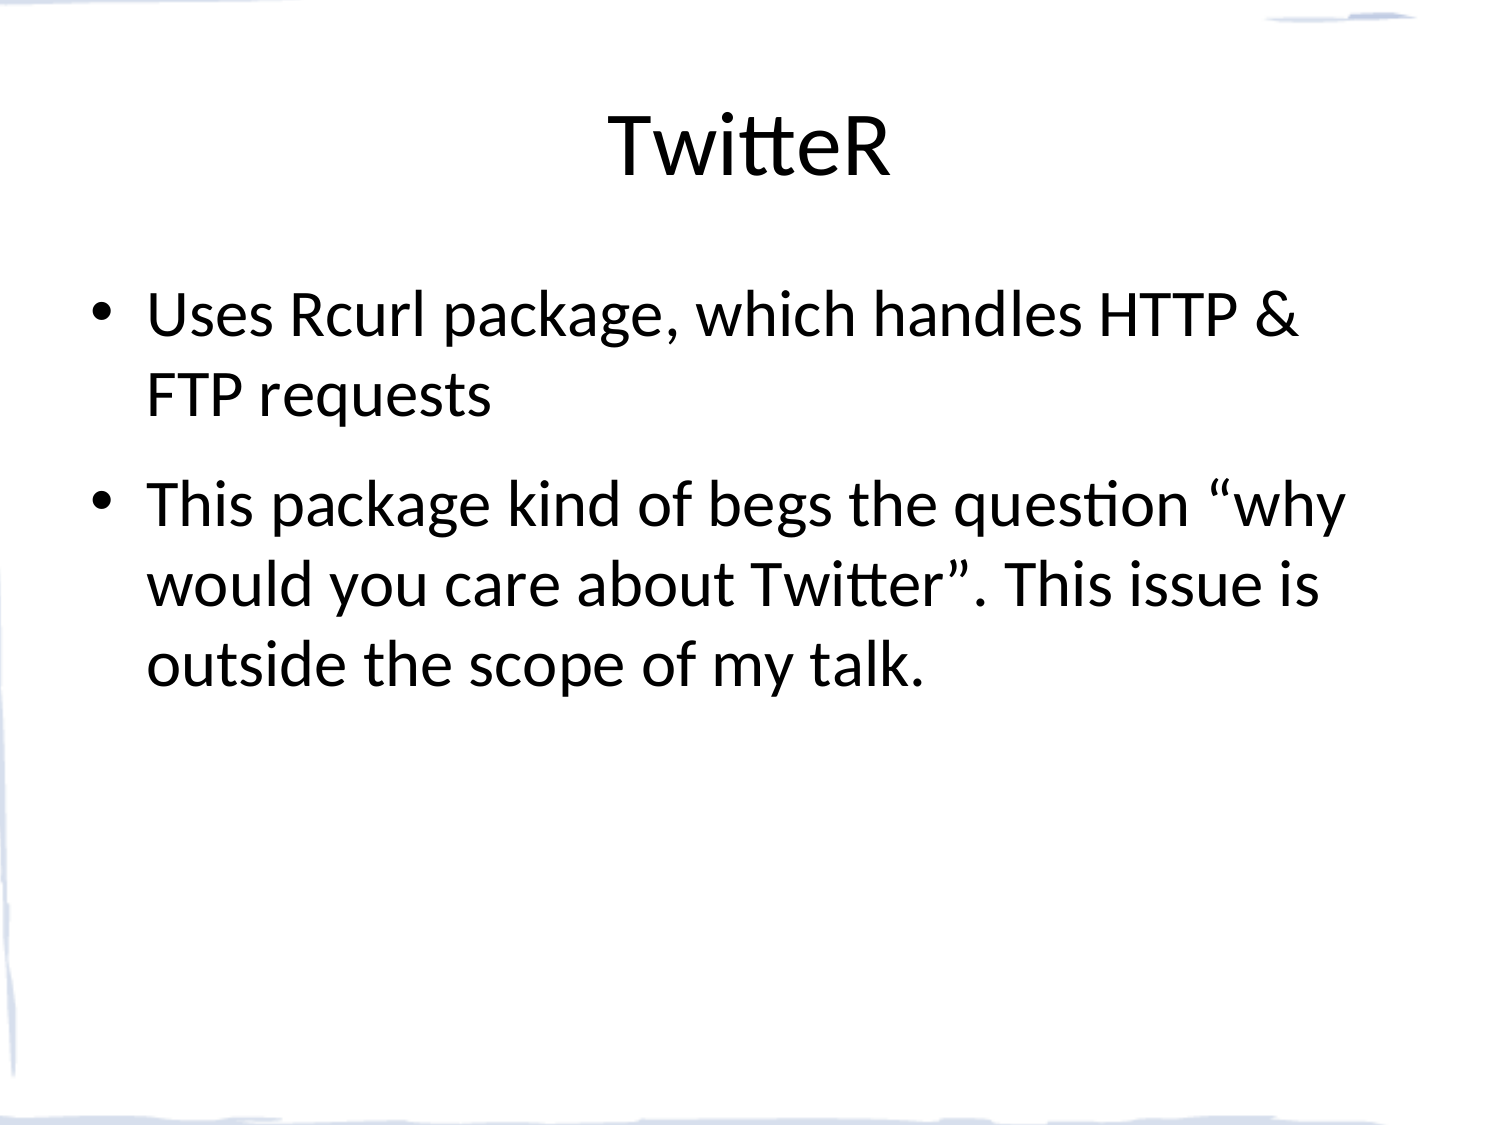

# TwitteR
Uses Rcurl package, which handles HTTP & FTP requests
This package kind of begs the question “why would you care about Twitter”. This issue is outside the scope of my talk.